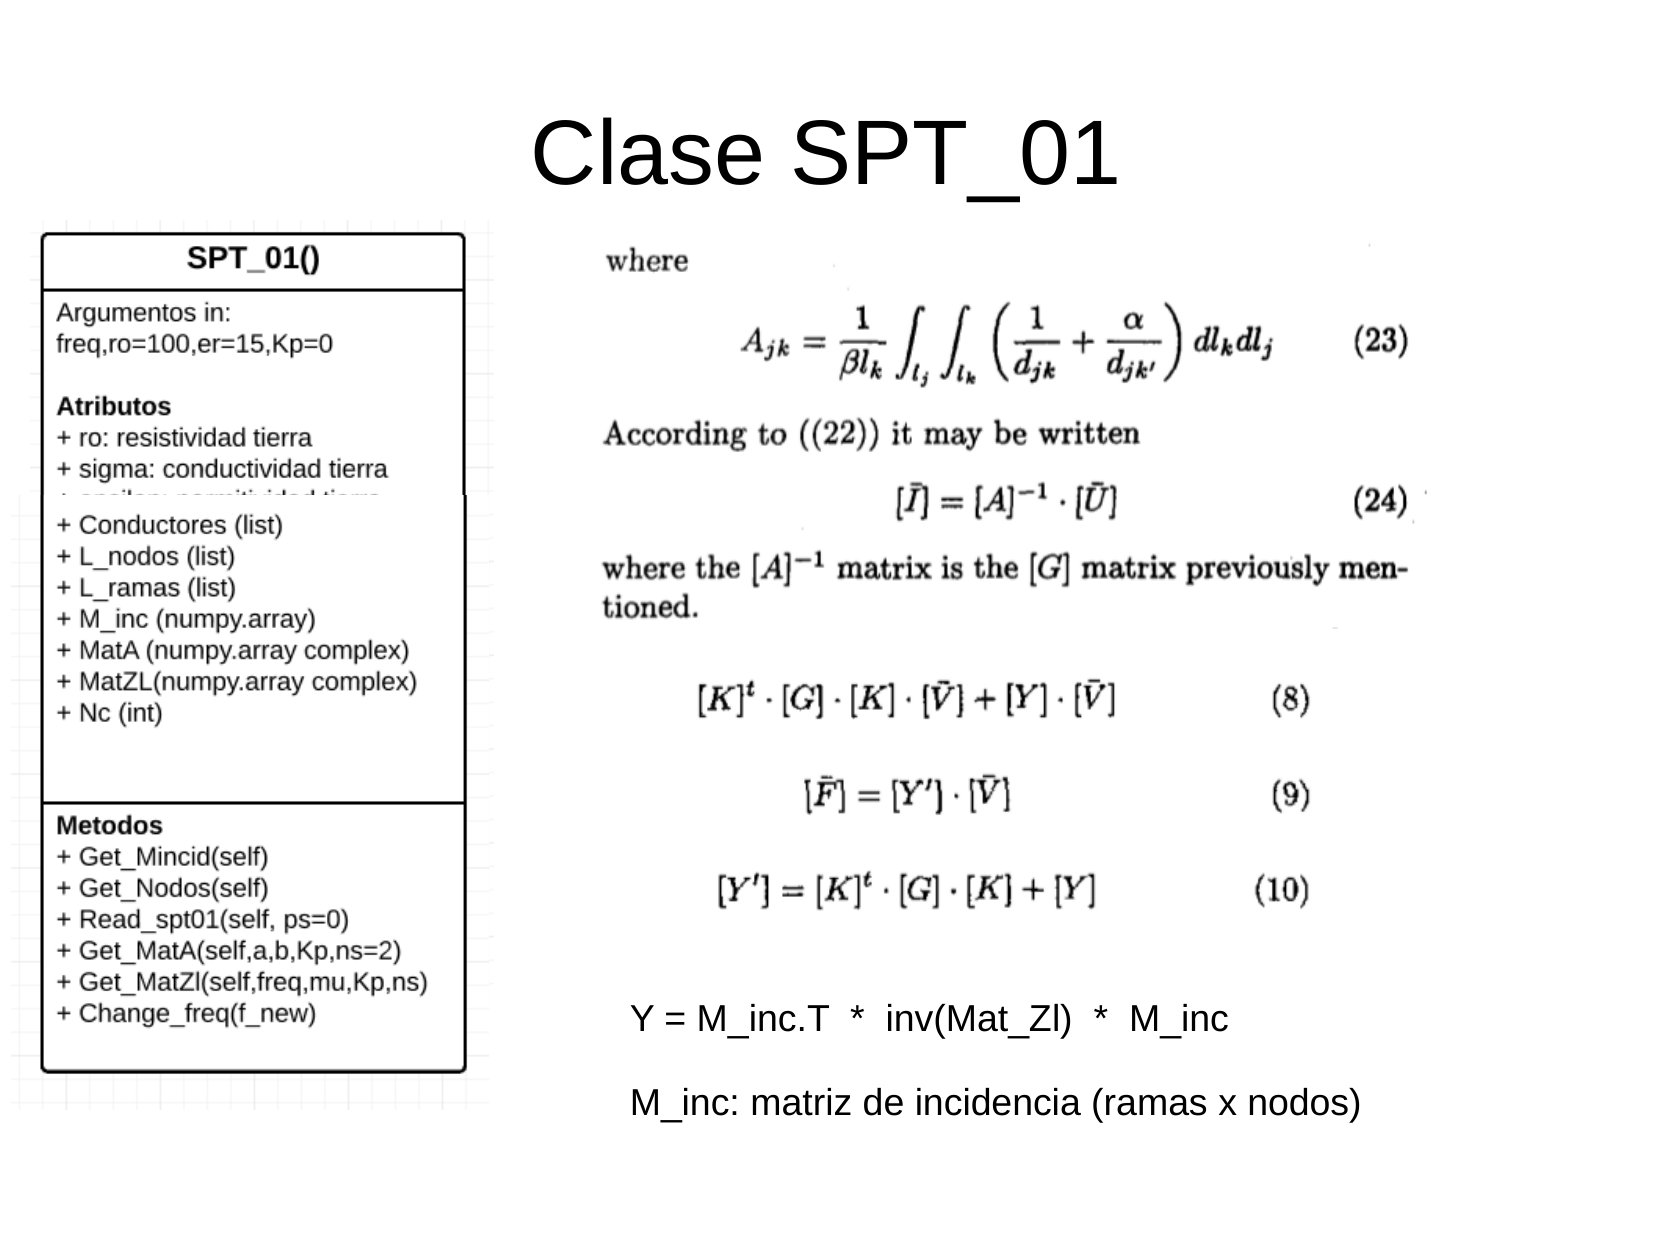

# Clase SPT_01
Y = M_inc.T * inv(Mat_Zl) * M_inc
M_inc: matriz de incidencia (ramas x nodos)